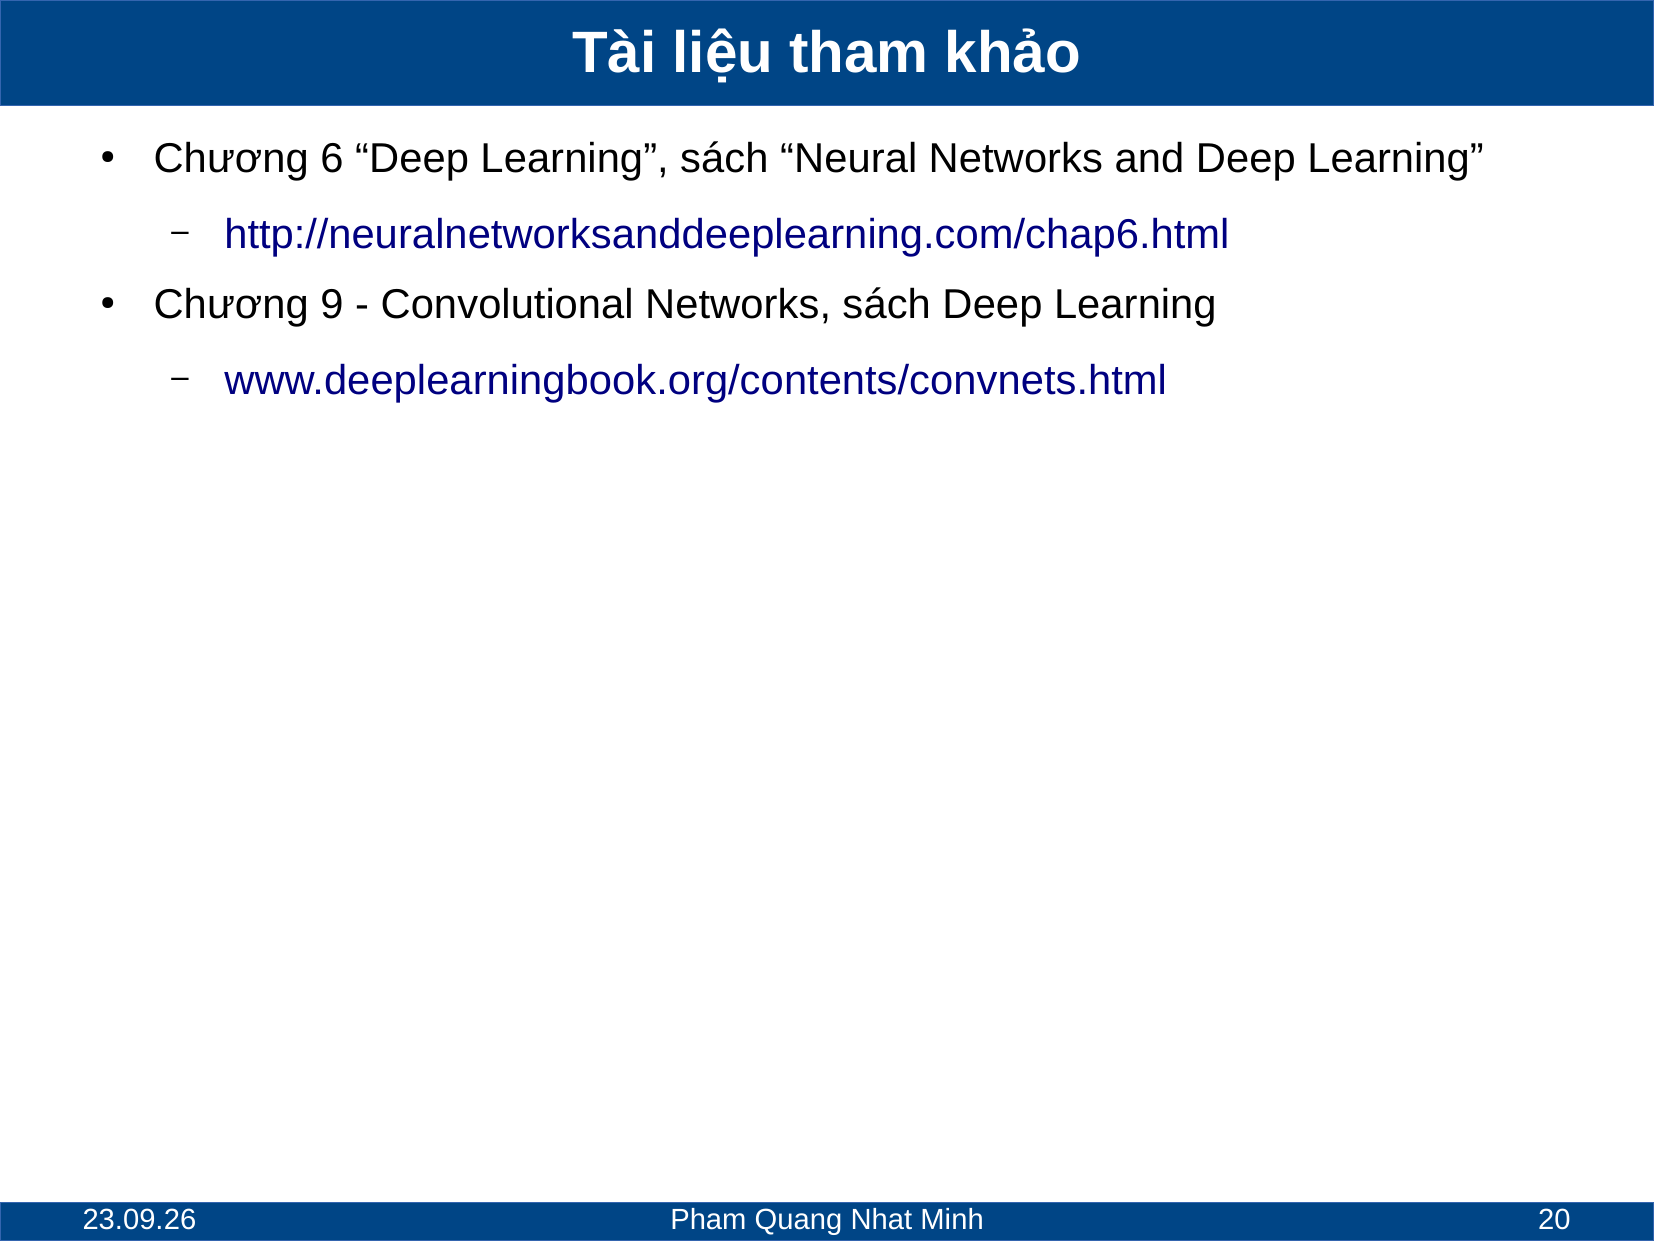

# Tài liệu tham khảo
Chương 6 “Deep Learning”, sách “Neural Networks and Deep Learning”
http://neuralnetworksanddeeplearning.com/chap6.html
Chương 9 - Convolutional Networks, sách Deep Learning
www.deeplearningbook.org/contents/convnets.html
Pham Quang Nhat Minh
20